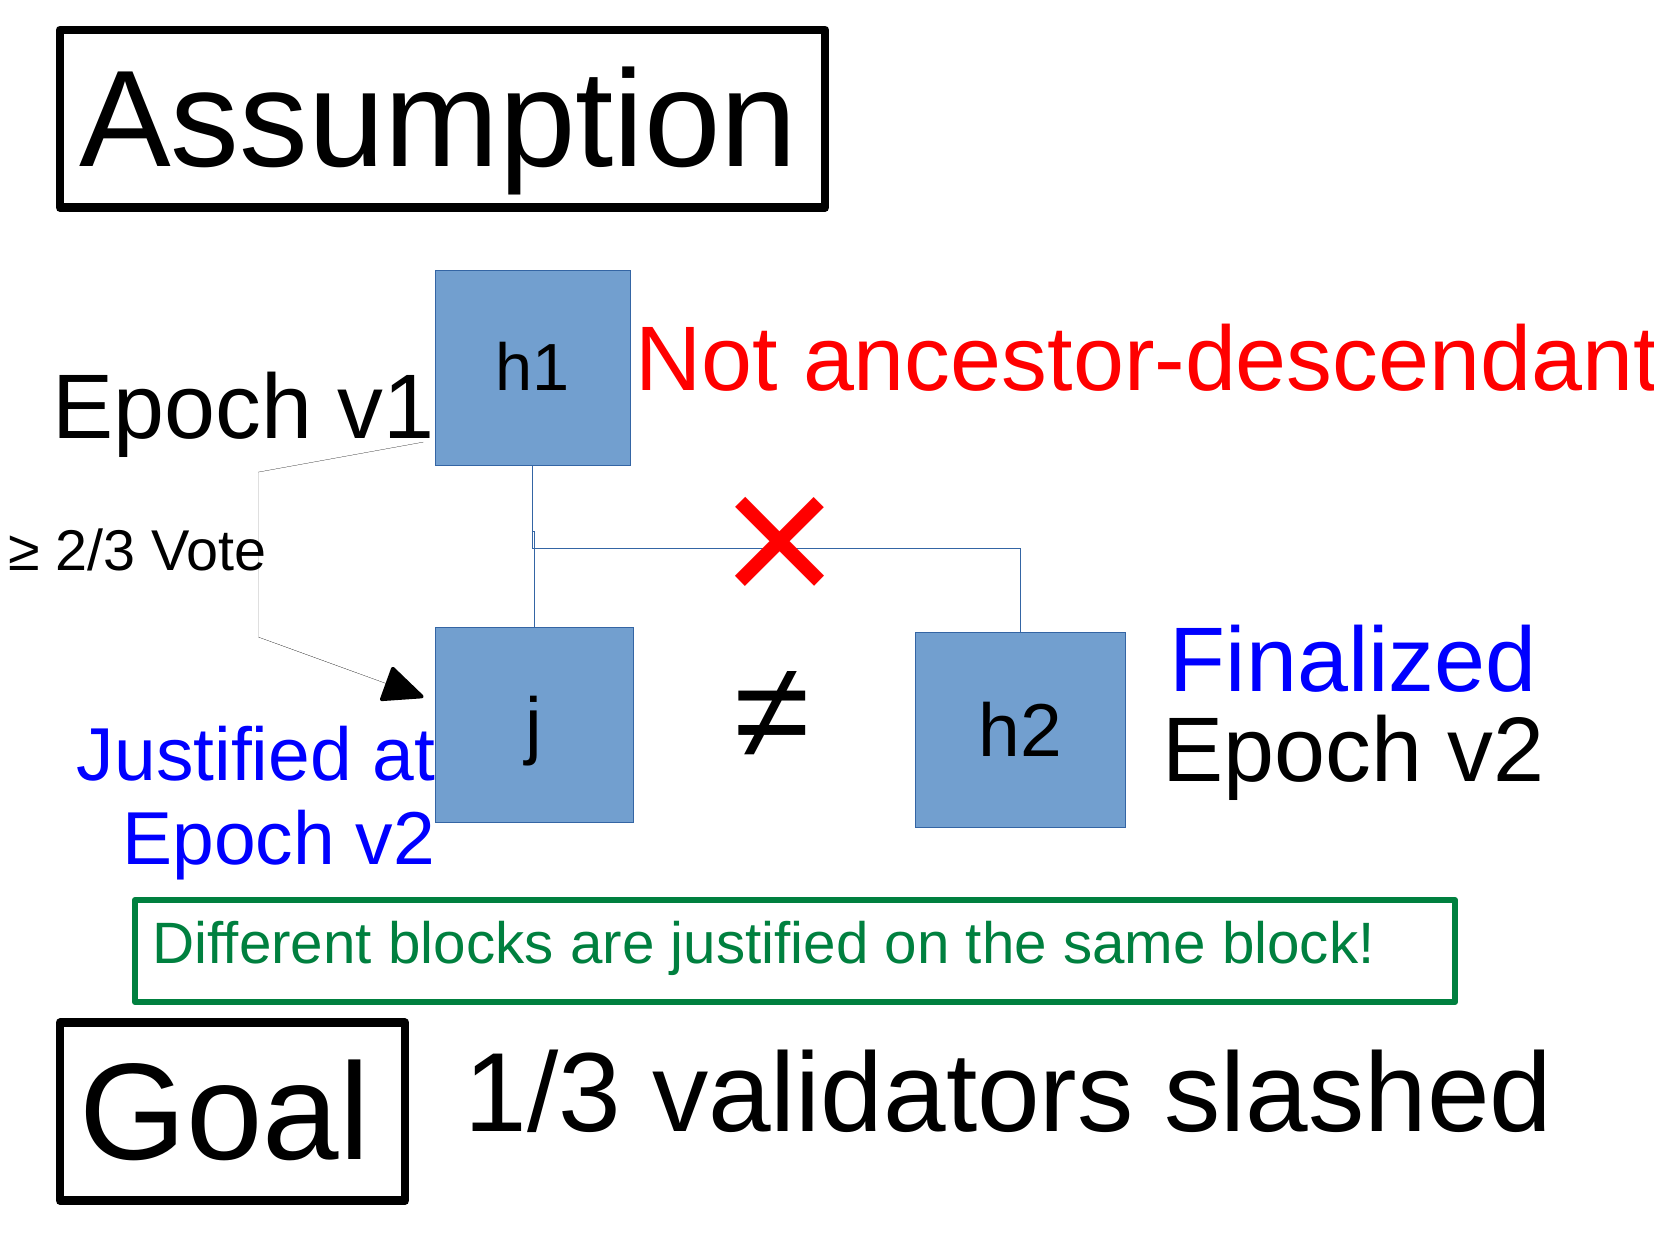

Assumption
h1
Not ancestor-descendant
Epoch v1
×
 ≥ 2/3 Vote
Finalized
≠
j
h2
Epoch v2
Justified at Epoch v2
Different blocks are justified on the same block!
1/3 validators slashed
Goal